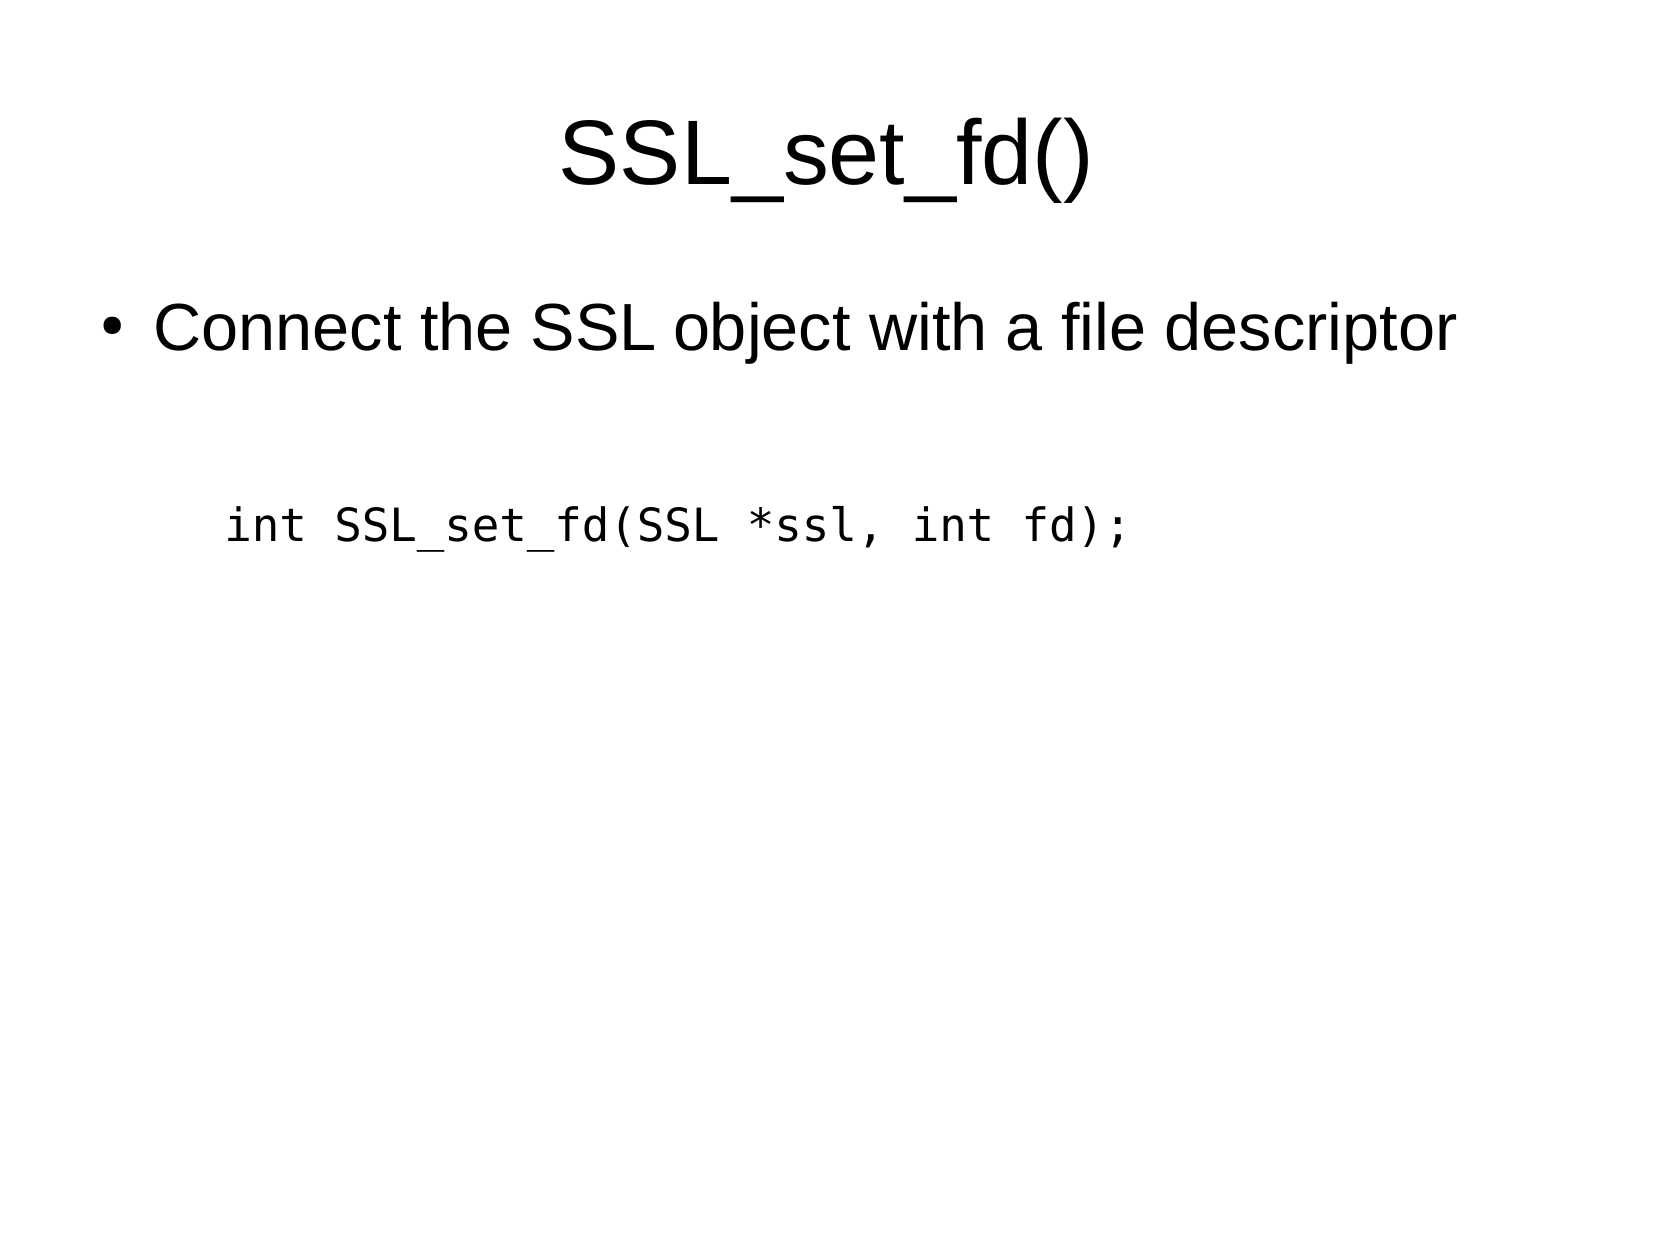

# SSL_set_fd()
Connect the SSL object with a file descriptor
int SSL_set_fd(SSL *ssl, int fd);